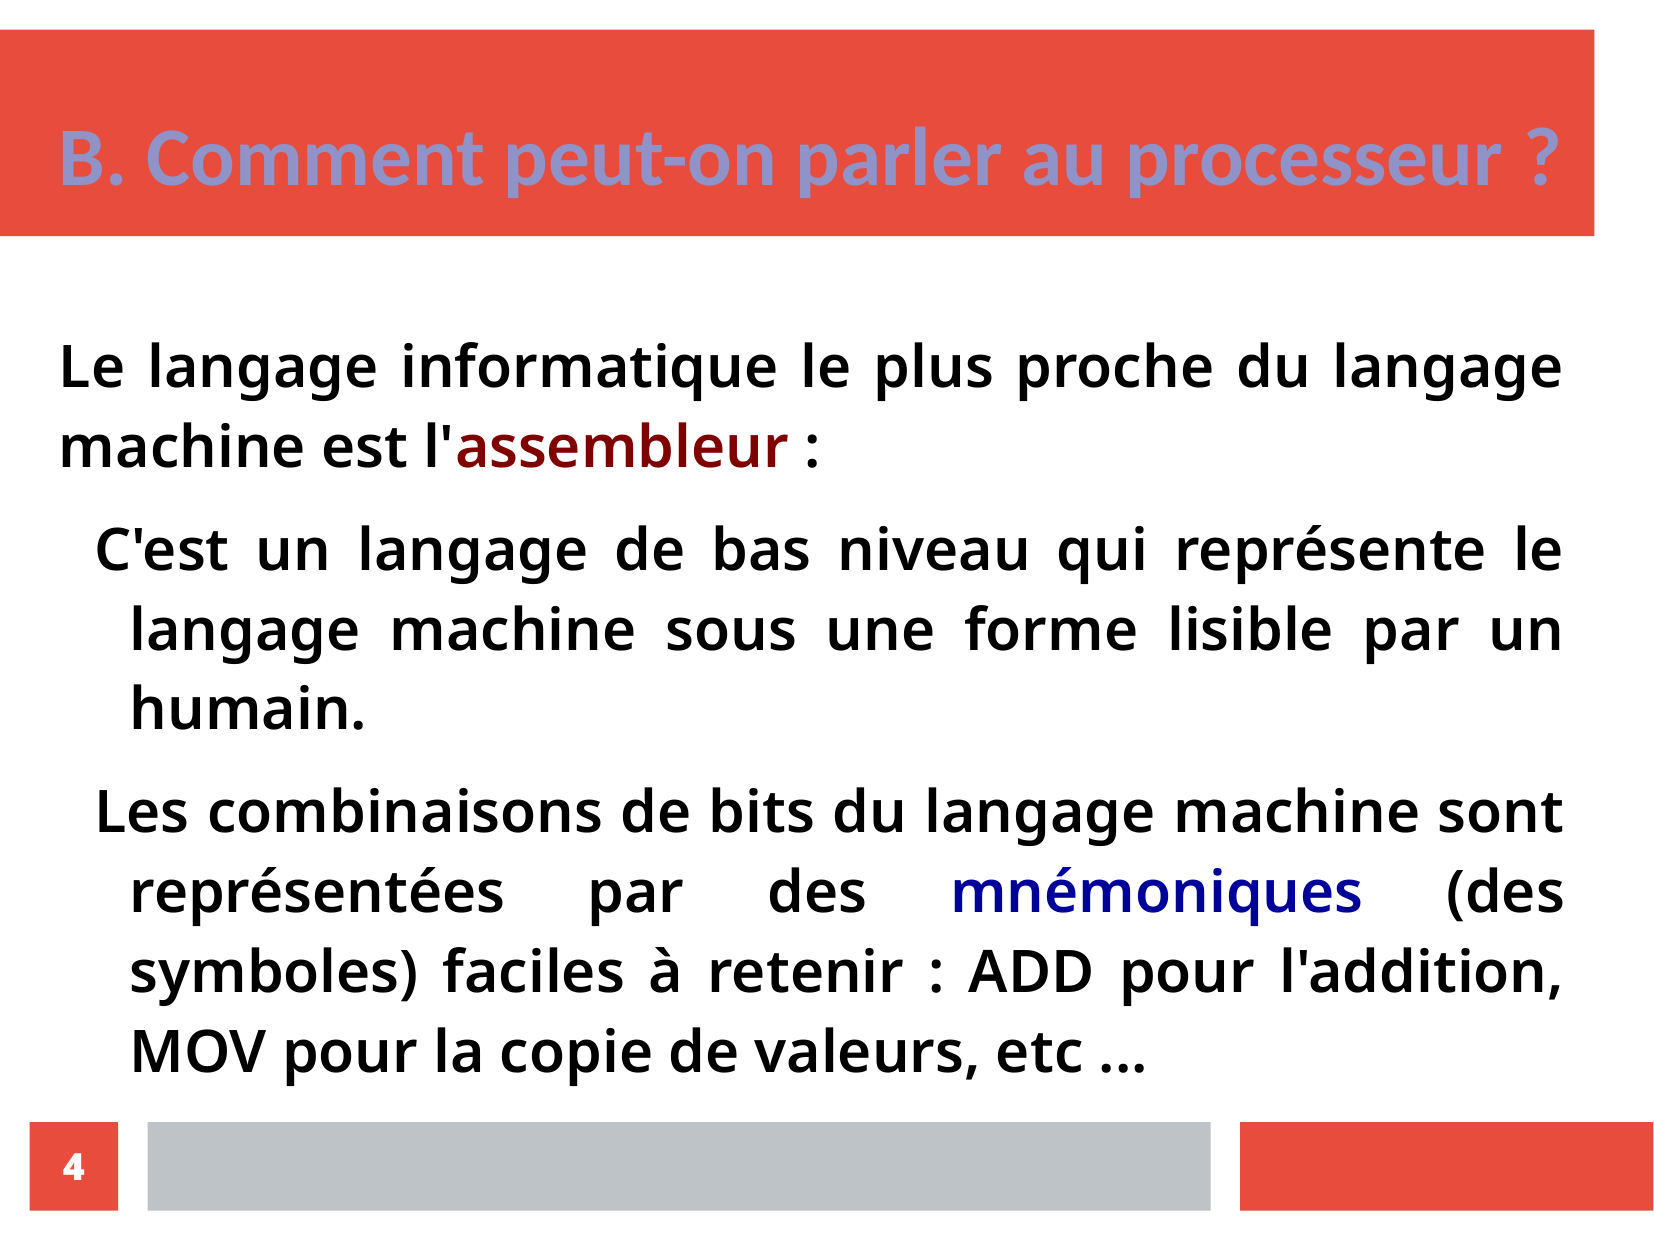

# B. Comment peut-on parler au processeur ?
Le langage informatique le plus proche du langage machine est l'assembleur :
C'est un langage de bas niveau qui représente le langage machine sous une forme lisible par un humain.
Les combinaisons de bits du langage machine sont représentées par des mnémoniques (des symboles) faciles à retenir : ADD pour l'addition, MOV pour la copie de valeurs, etc ...
4